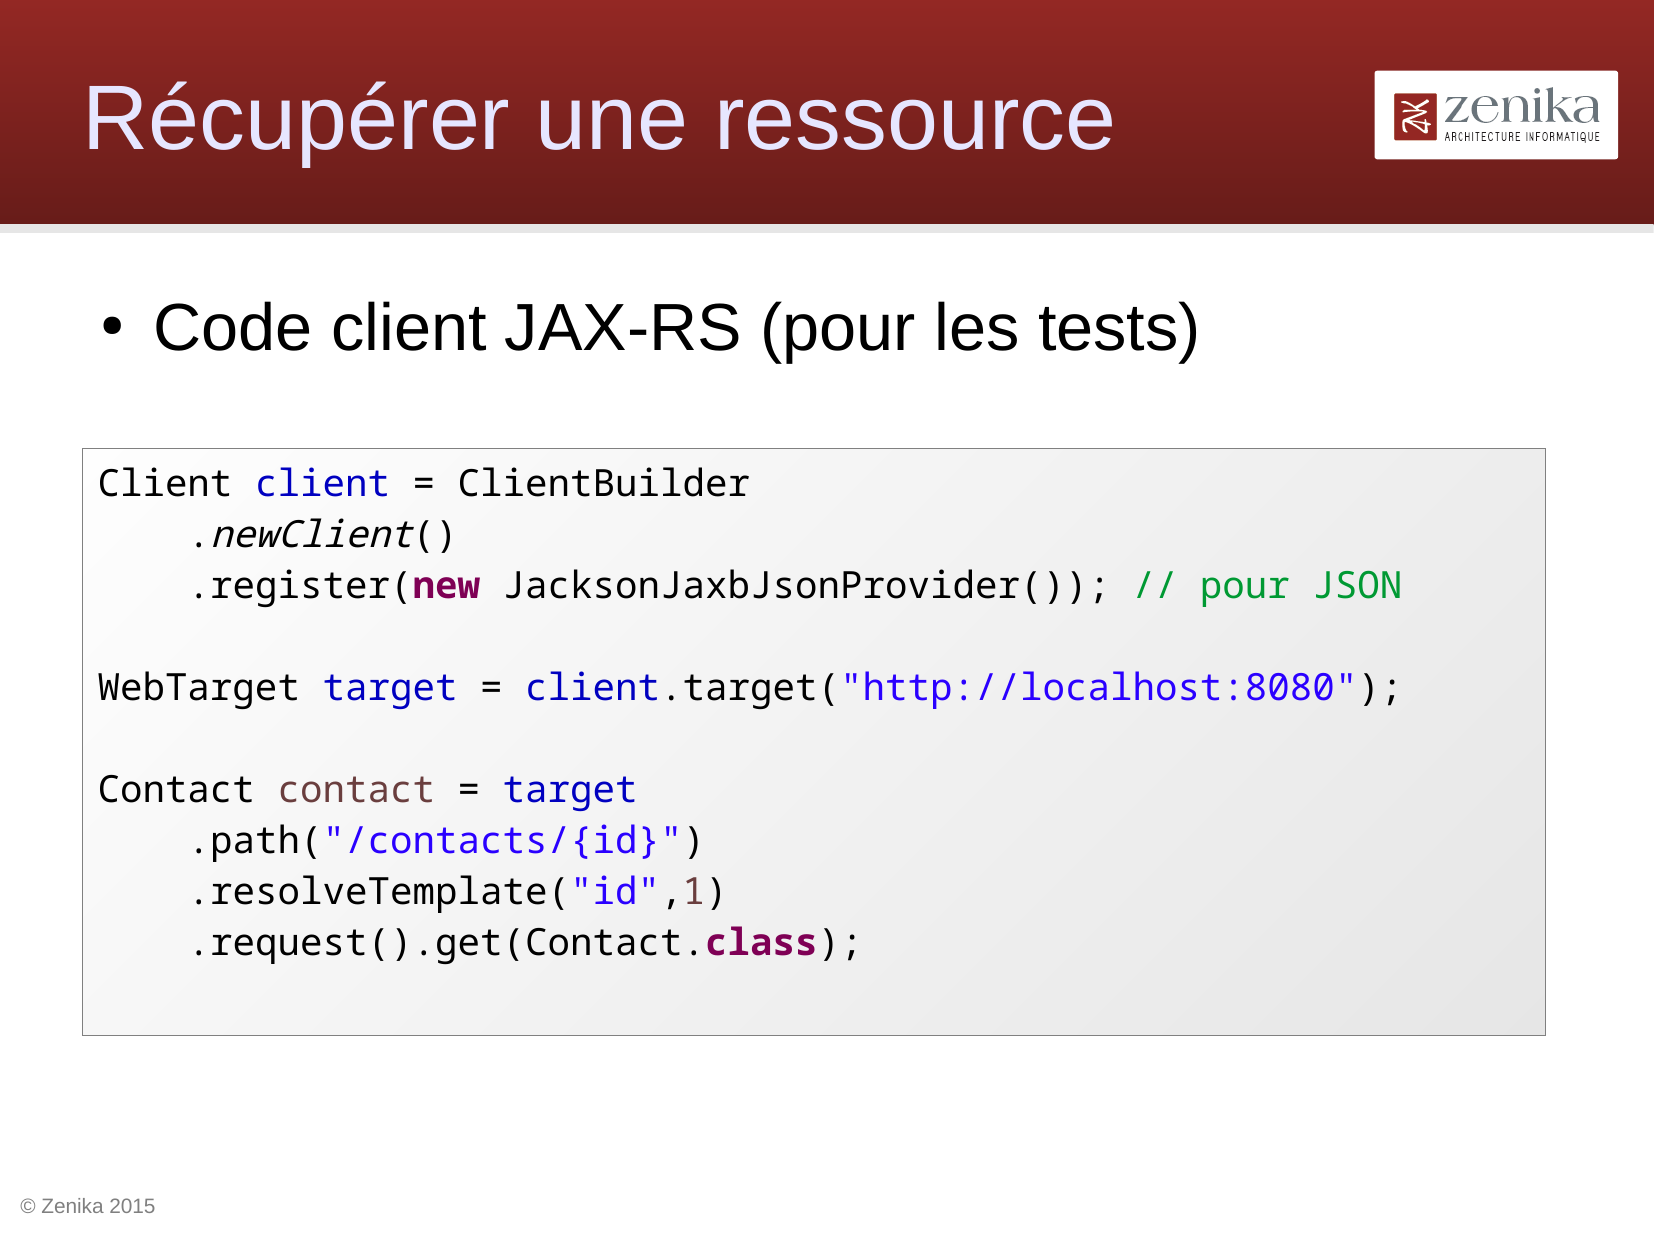

# Récupérer une ressource
Code client JAX-RS (pour les tests)
Client client = ClientBuilder
 .newClient()
 .register(new JacksonJaxbJsonProvider()); // pour JSON
WebTarget target = client.target("http://localhost:8080");
Contact contact = target
 .path("/contacts/{id}")
 .resolveTemplate("id",1)
 .request().get(Contact.class);